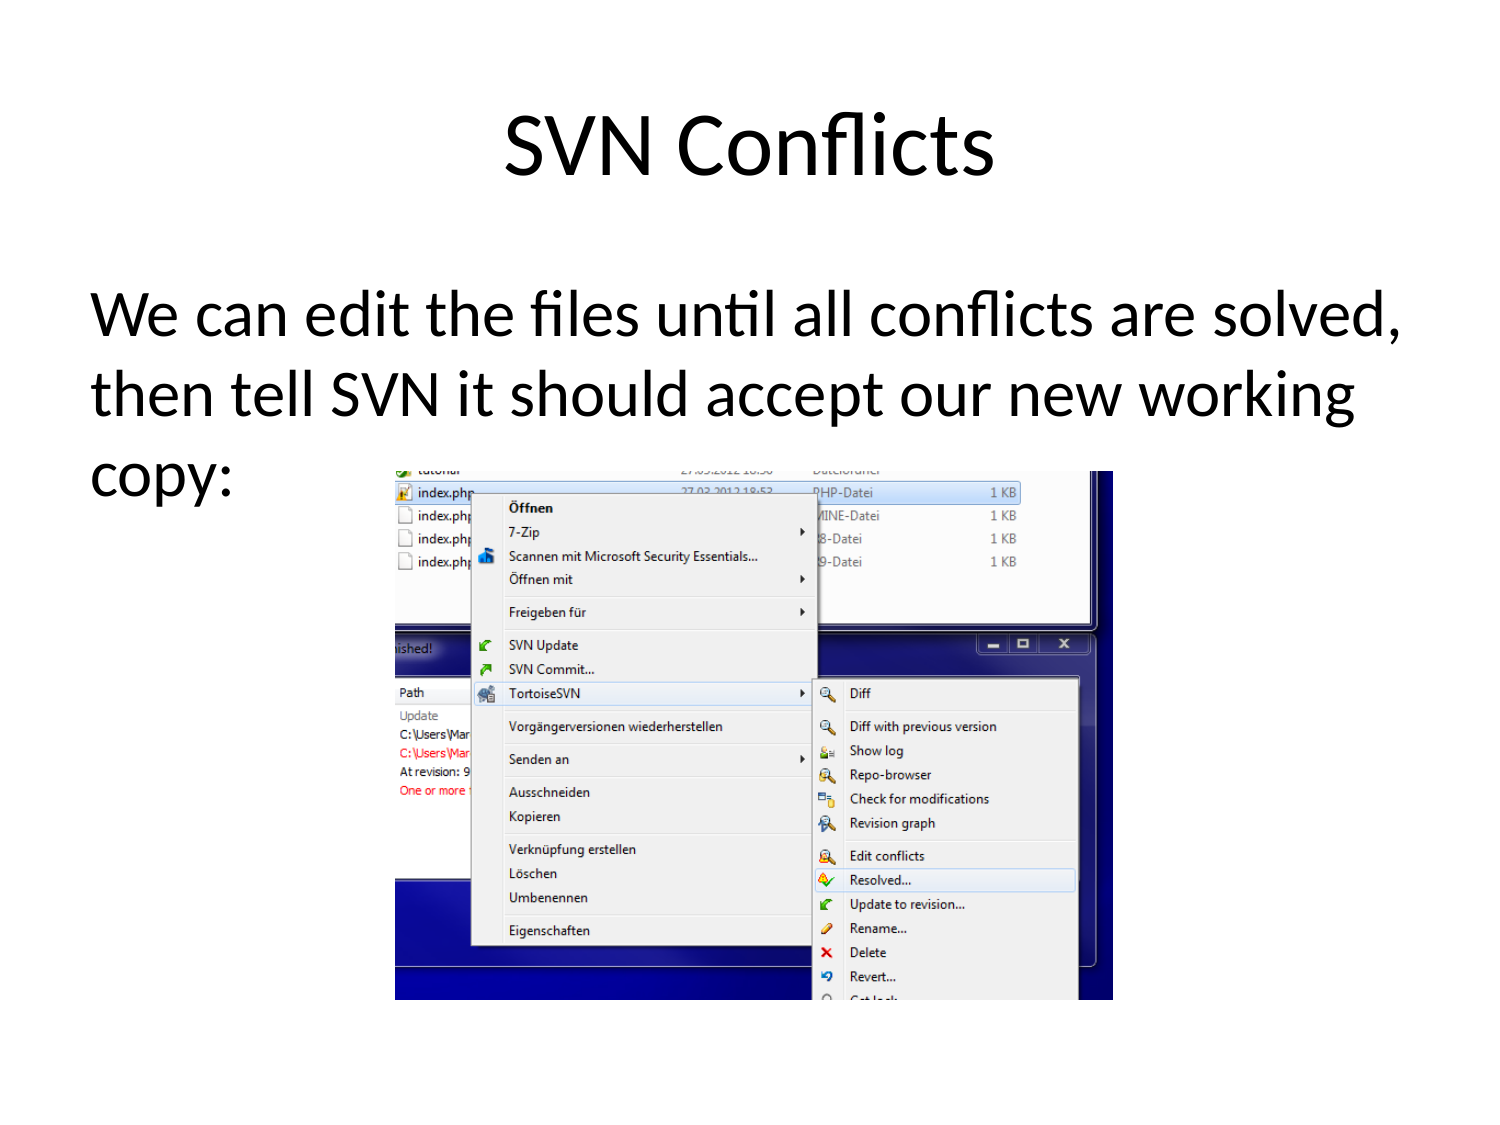

# SVN Conflicts
We can edit the files until all conflicts are solved, then tell SVN it should accept our new working copy: